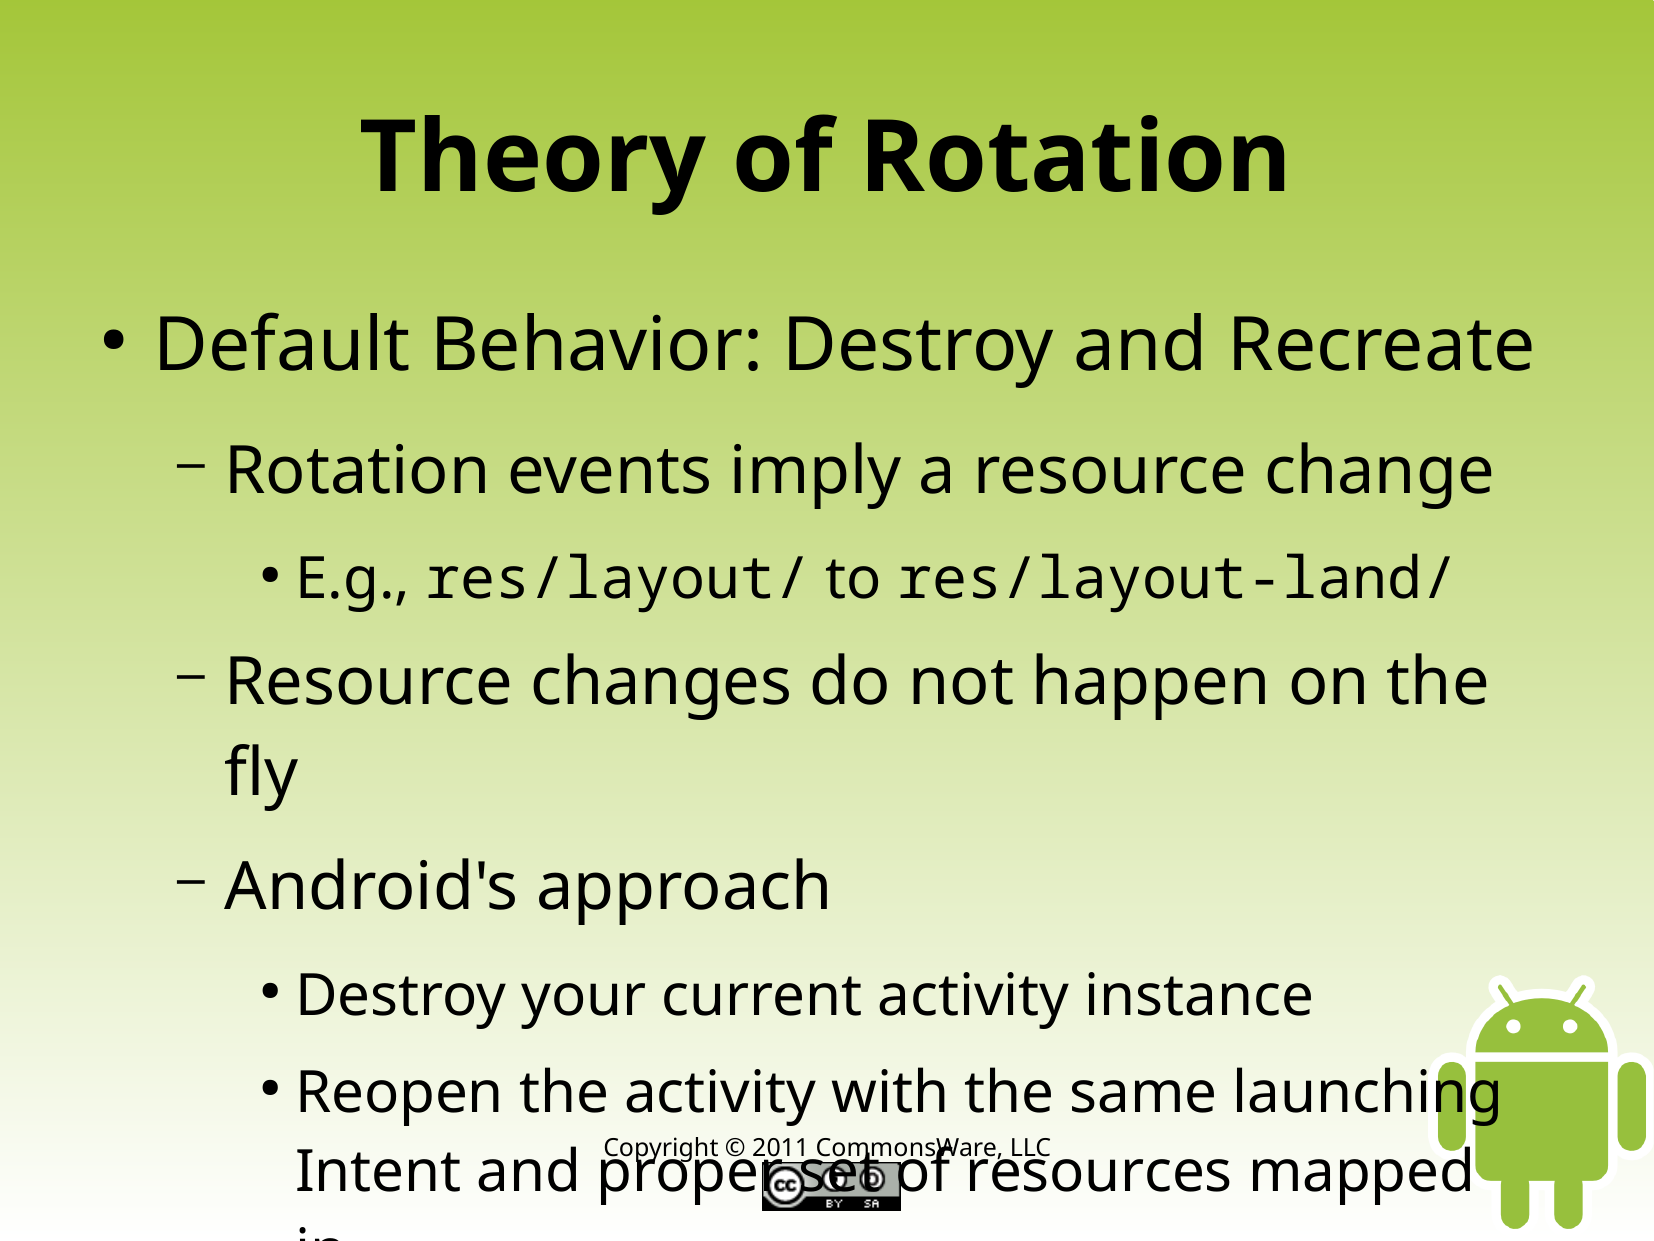

# Theory of Rotation
Default Behavior: Destroy and Recreate
Rotation events imply a resource change
E.g., res/layout/ to res/layout-land/
Resource changes do not happen on the fly
Android's approach
Destroy your current activity instance
Reopen the activity with the same launching
Intent and proper set of resources mapped
in